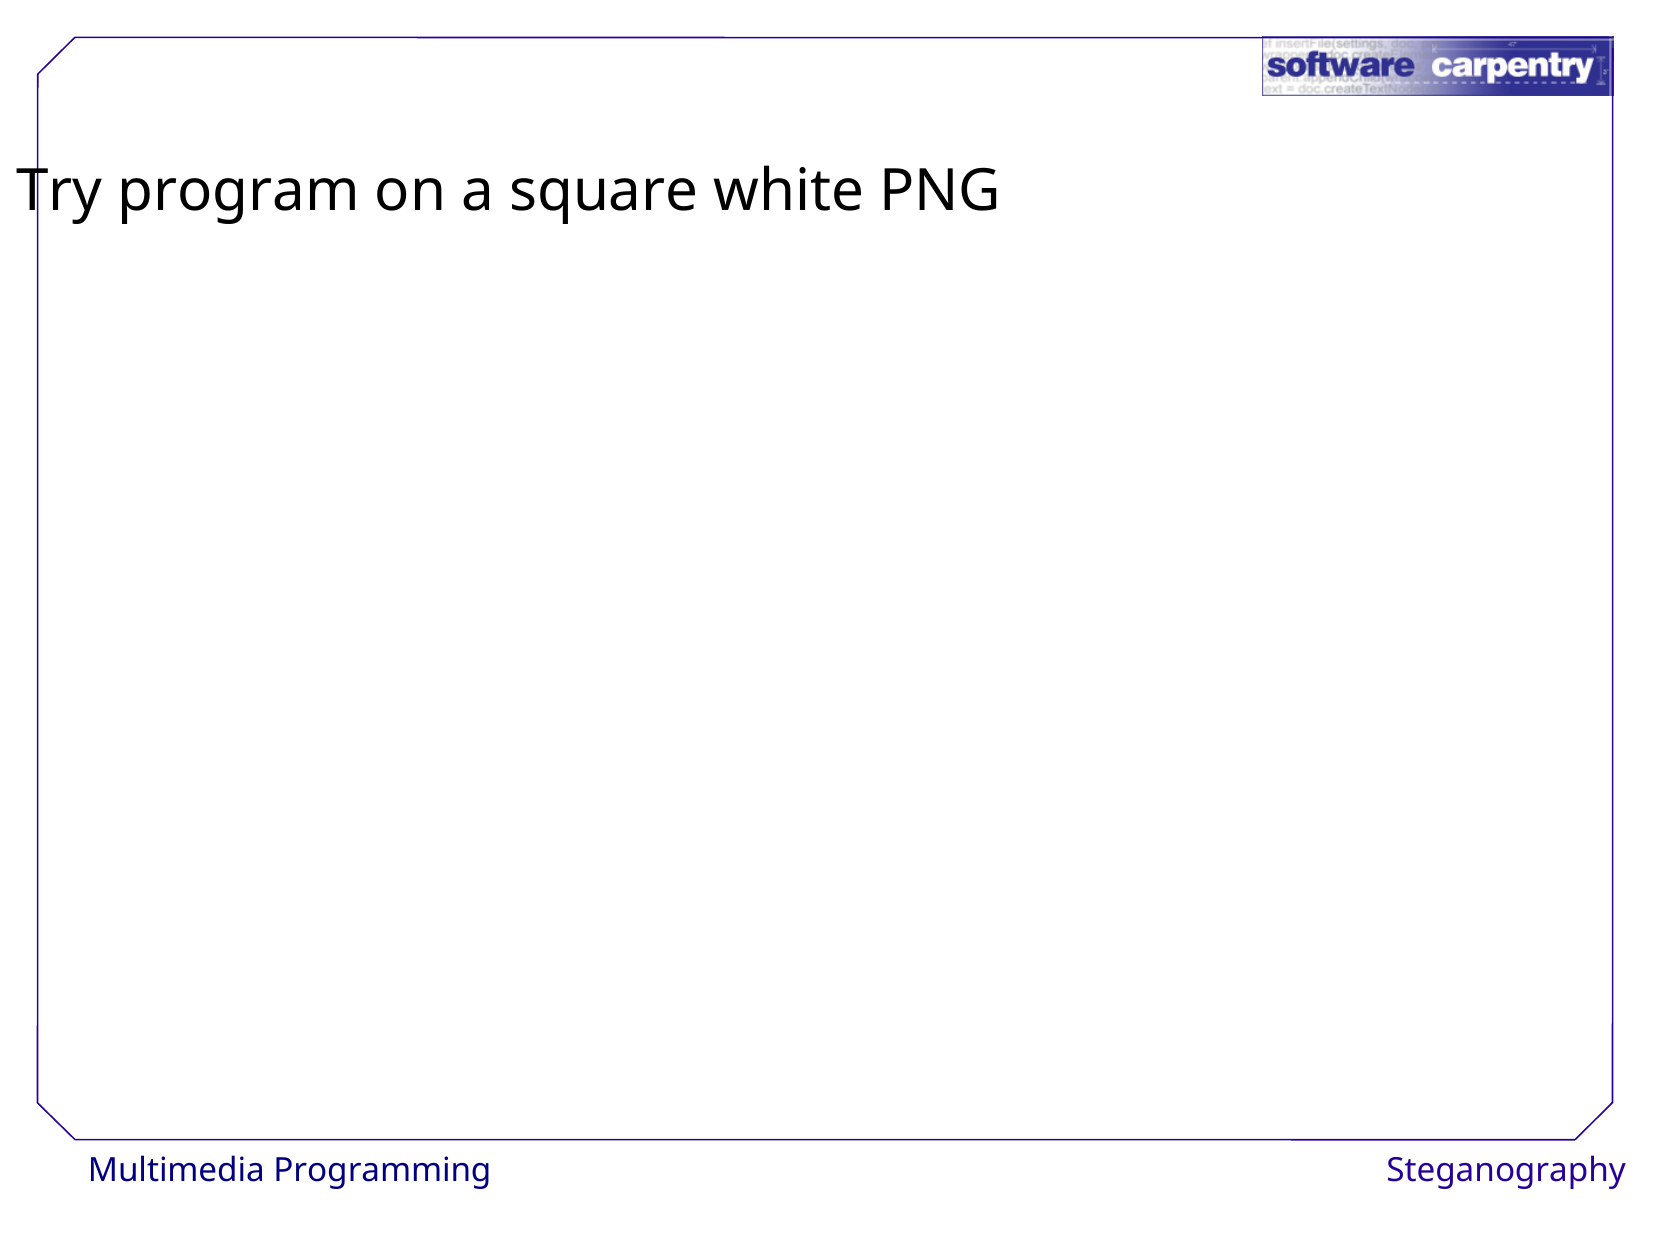

Try program on a square white PNG